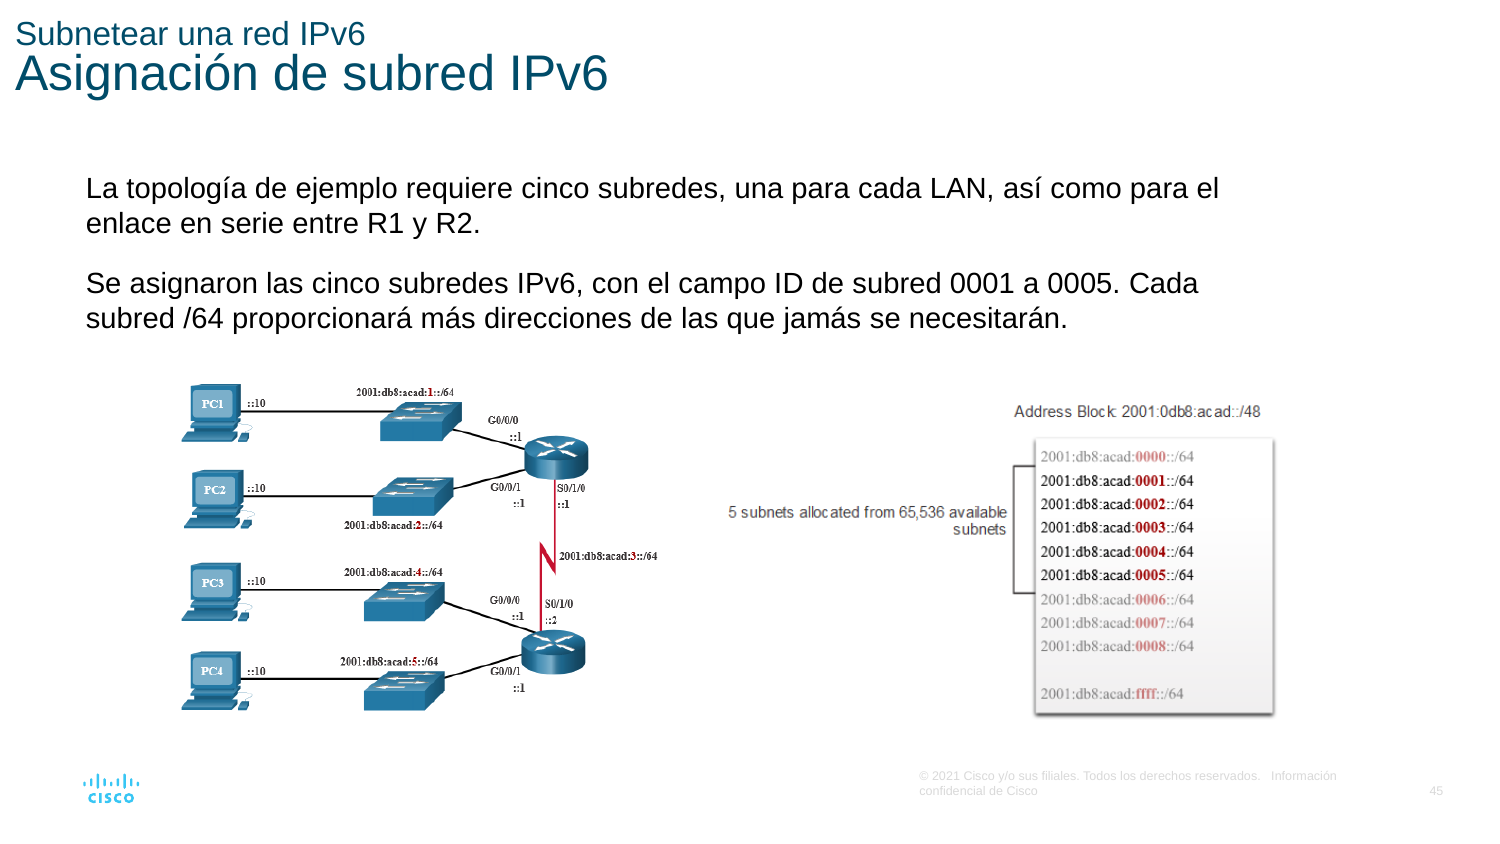

# Subnetear una red IPv6 Asignación de subred IPv6
La topología de ejemplo requiere cinco subredes, una para cada LAN, así como para el enlace en serie entre R1 y R2.
Se asignaron las cinco subredes IPv6, con el campo ID de subred 0001 a 0005. Cada subred /64 proporcionará más direcciones de las que jamás se necesitarán.